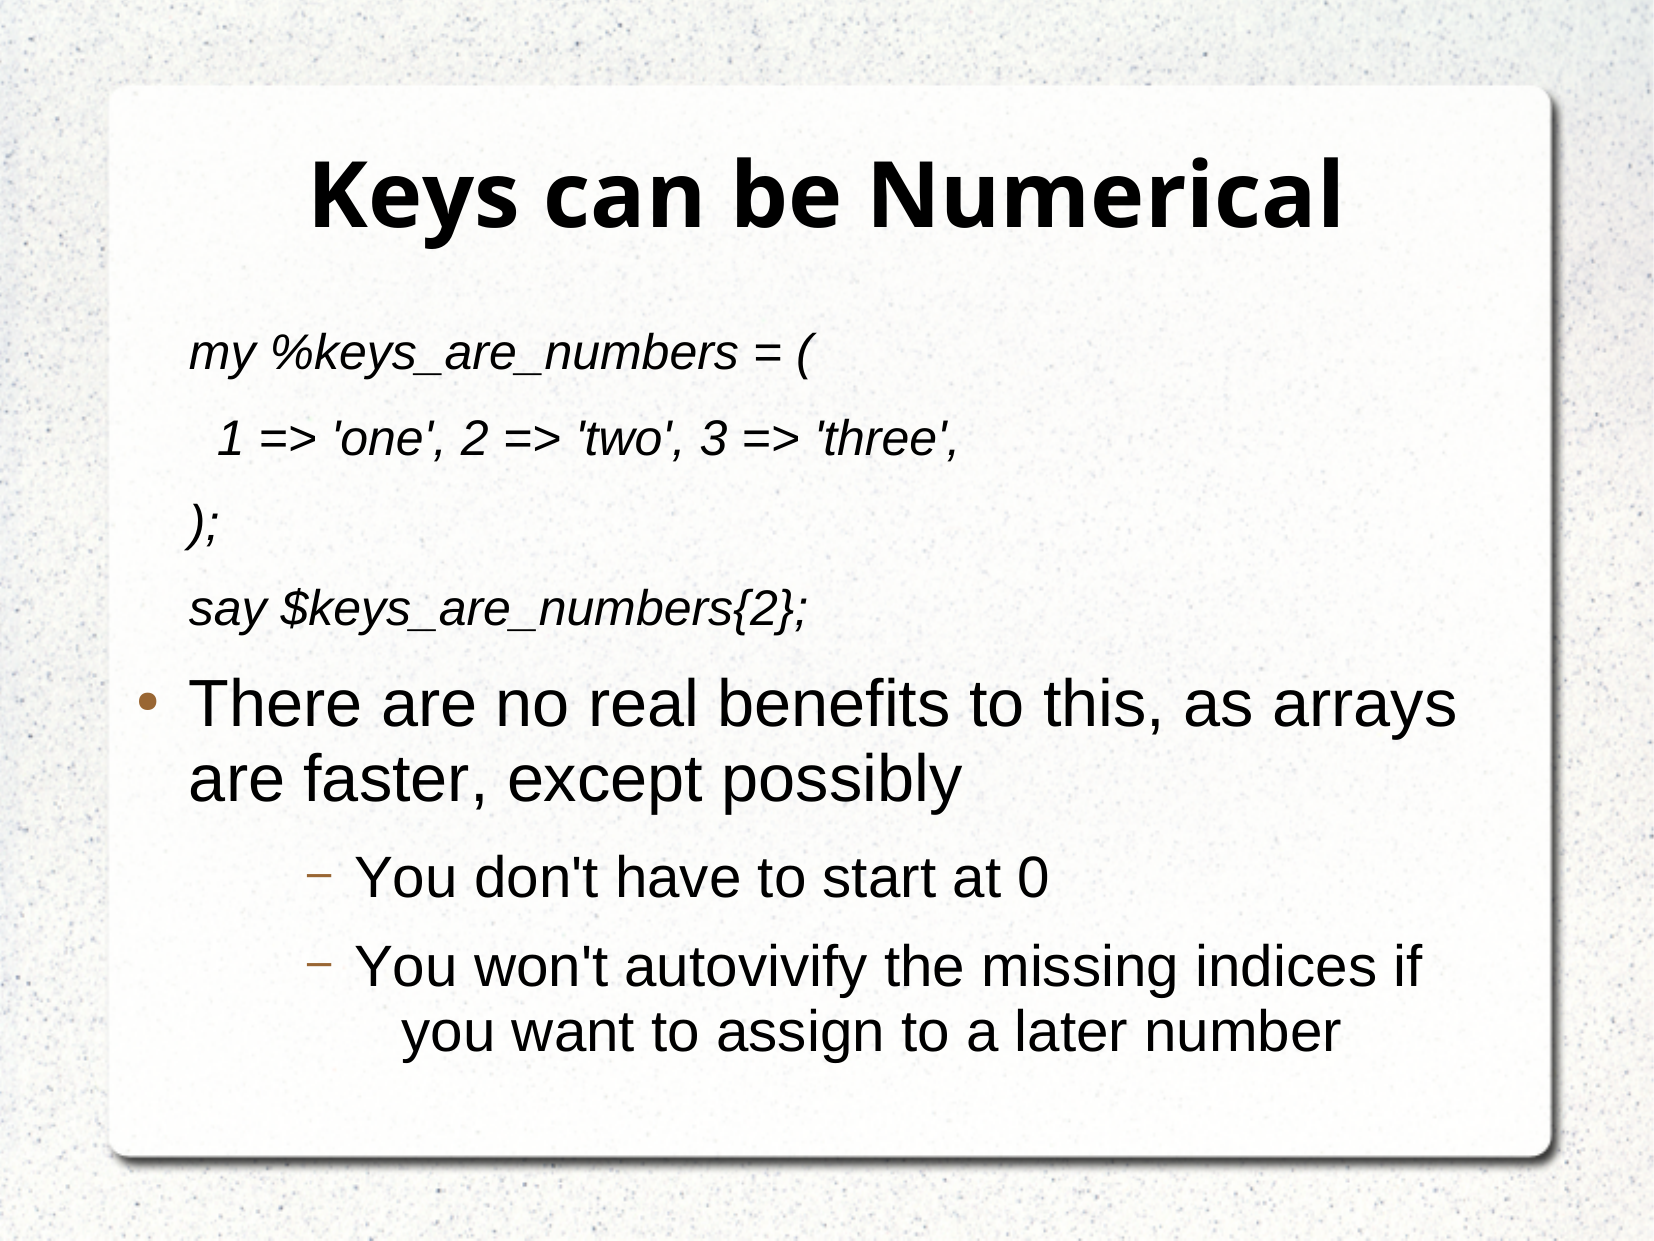

# Keys can be Numerical
my %keys_are_numbers = (
 1 => 'one', 2 => 'two', 3 => 'three',
);
say $keys_are_numbers{2};
There are no real benefits to this, as arrays are faster, except possibly
You don't have to start at 0
You won't autovivify the missing indices if you want to assign to a later number